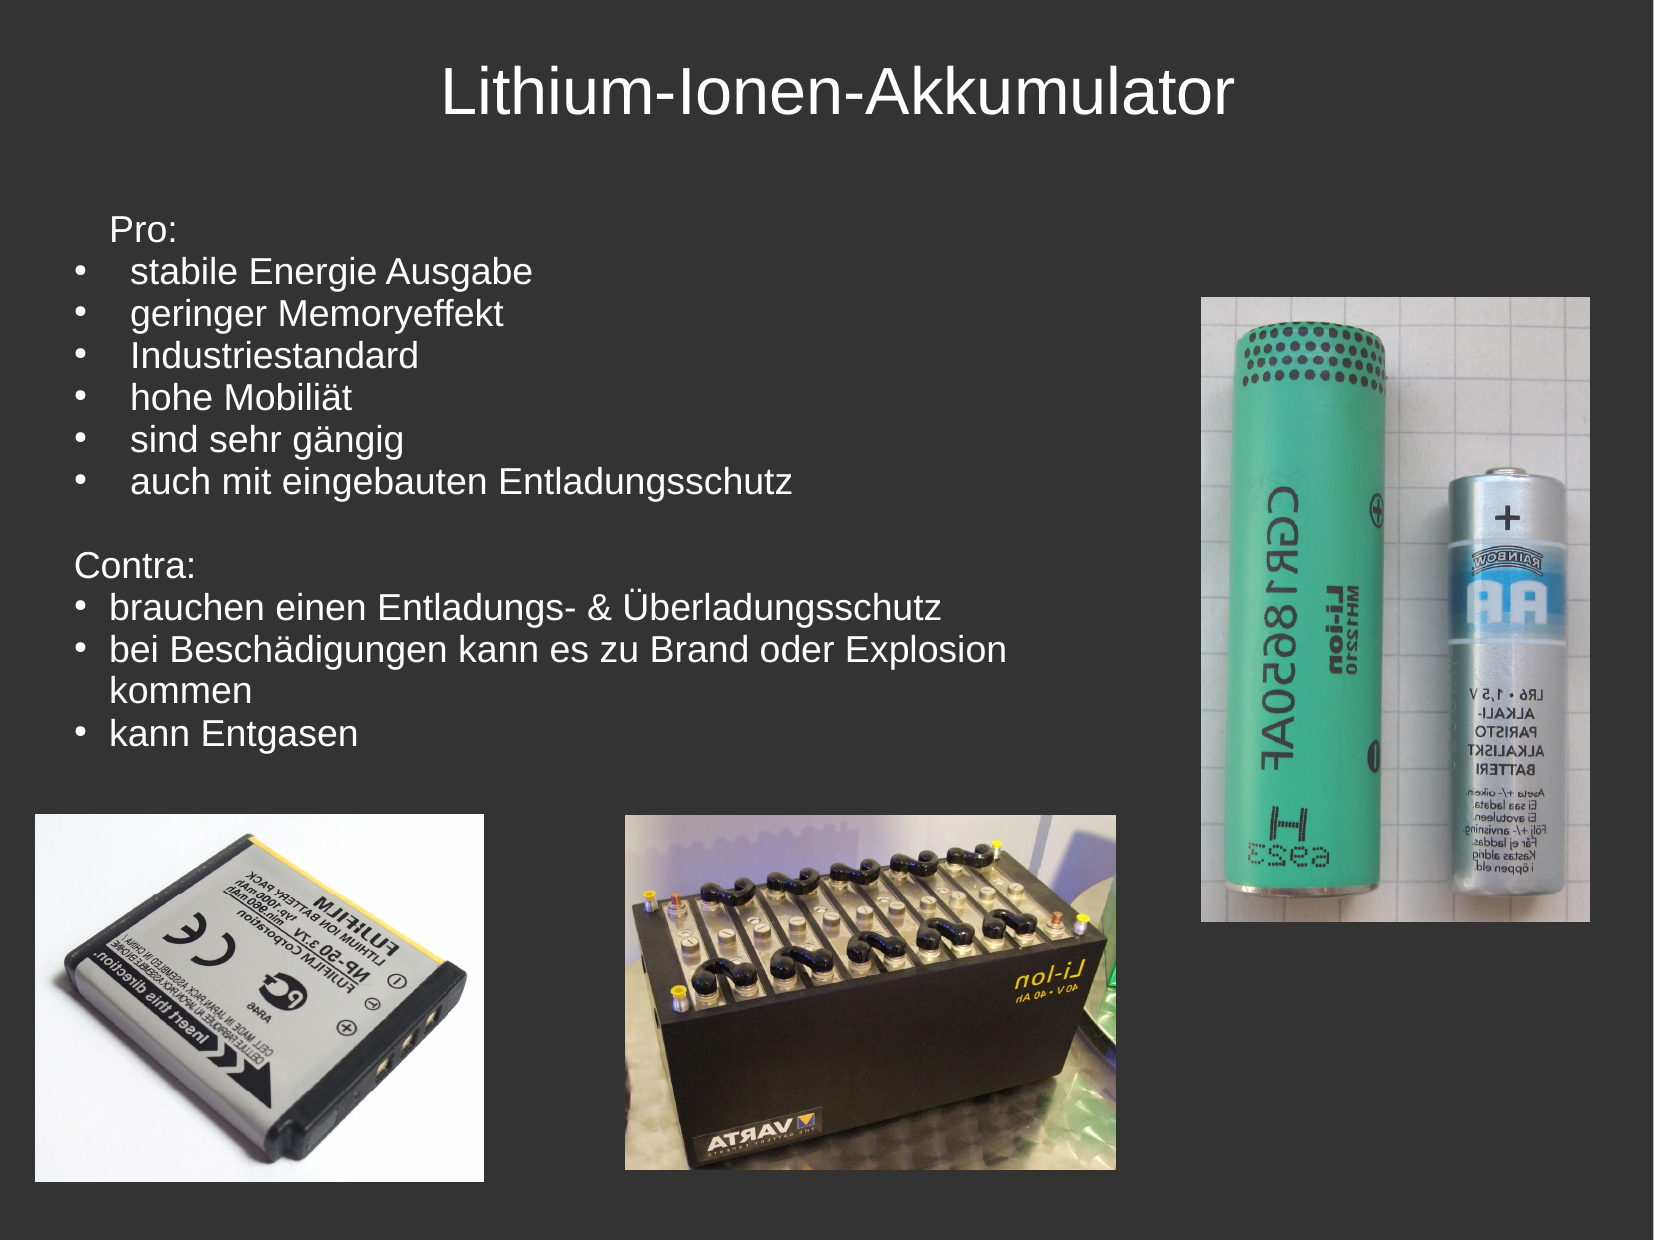

Lithium-Ionen-Akkumulator
Pro:
 stabile Energie Ausgabe
 geringer Memoryeffekt
 Industriestandard
 hohe Mobiliät
 sind sehr gängig
 auch mit eingebauten Entladungsschutz
Contra:
brauchen einen Entladungs- & Überladungsschutz
bei Beschädigungen kann es zu Brand oder Explosion kommen
kann Entgasen